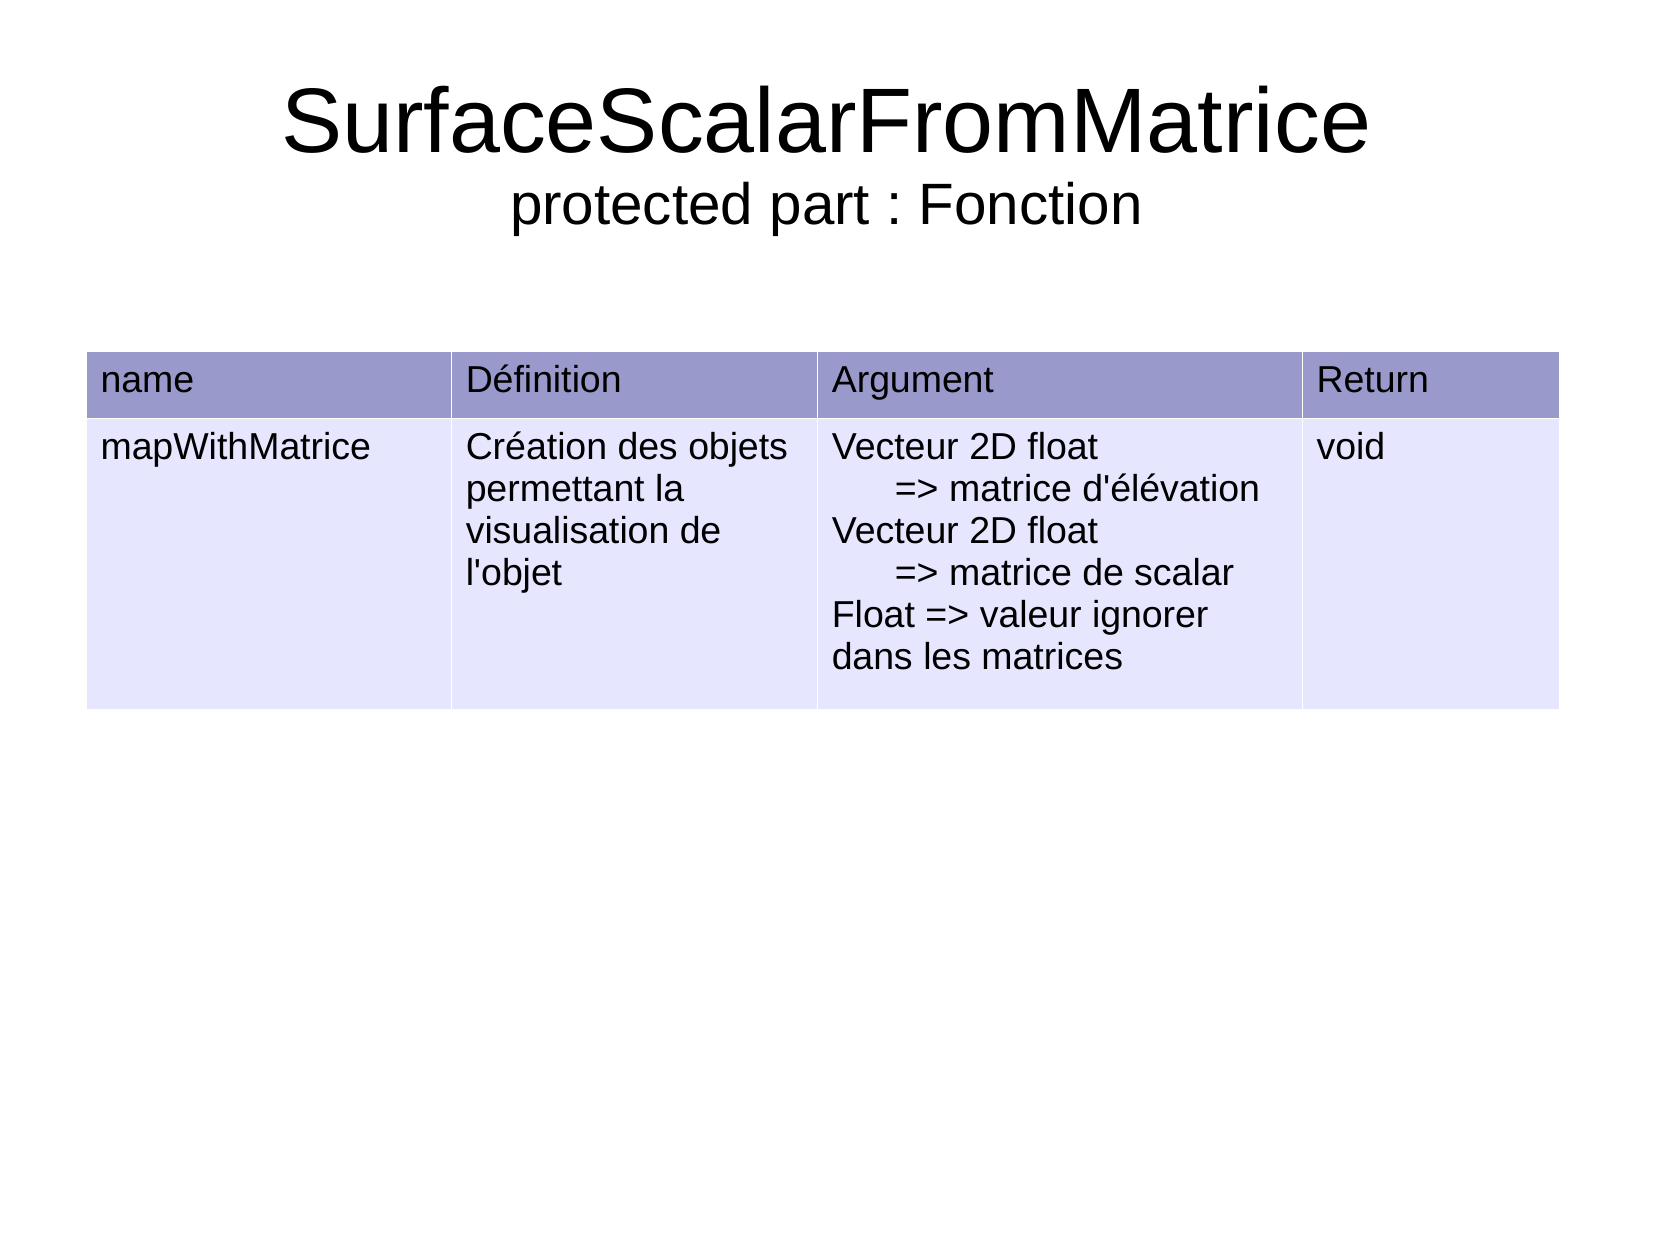

# SurfaceScalarFromMatrice protected part : Fonction
| name | Définition | Argument | Return |
| --- | --- | --- | --- |
| mapWithMatrice | Création des objets permettant la visualisation de l'objet | Vecteur 2D float => matrice d'élévation Vecteur 2D float => matrice de scalar Float => valeur ignorer dans les matrices | void |